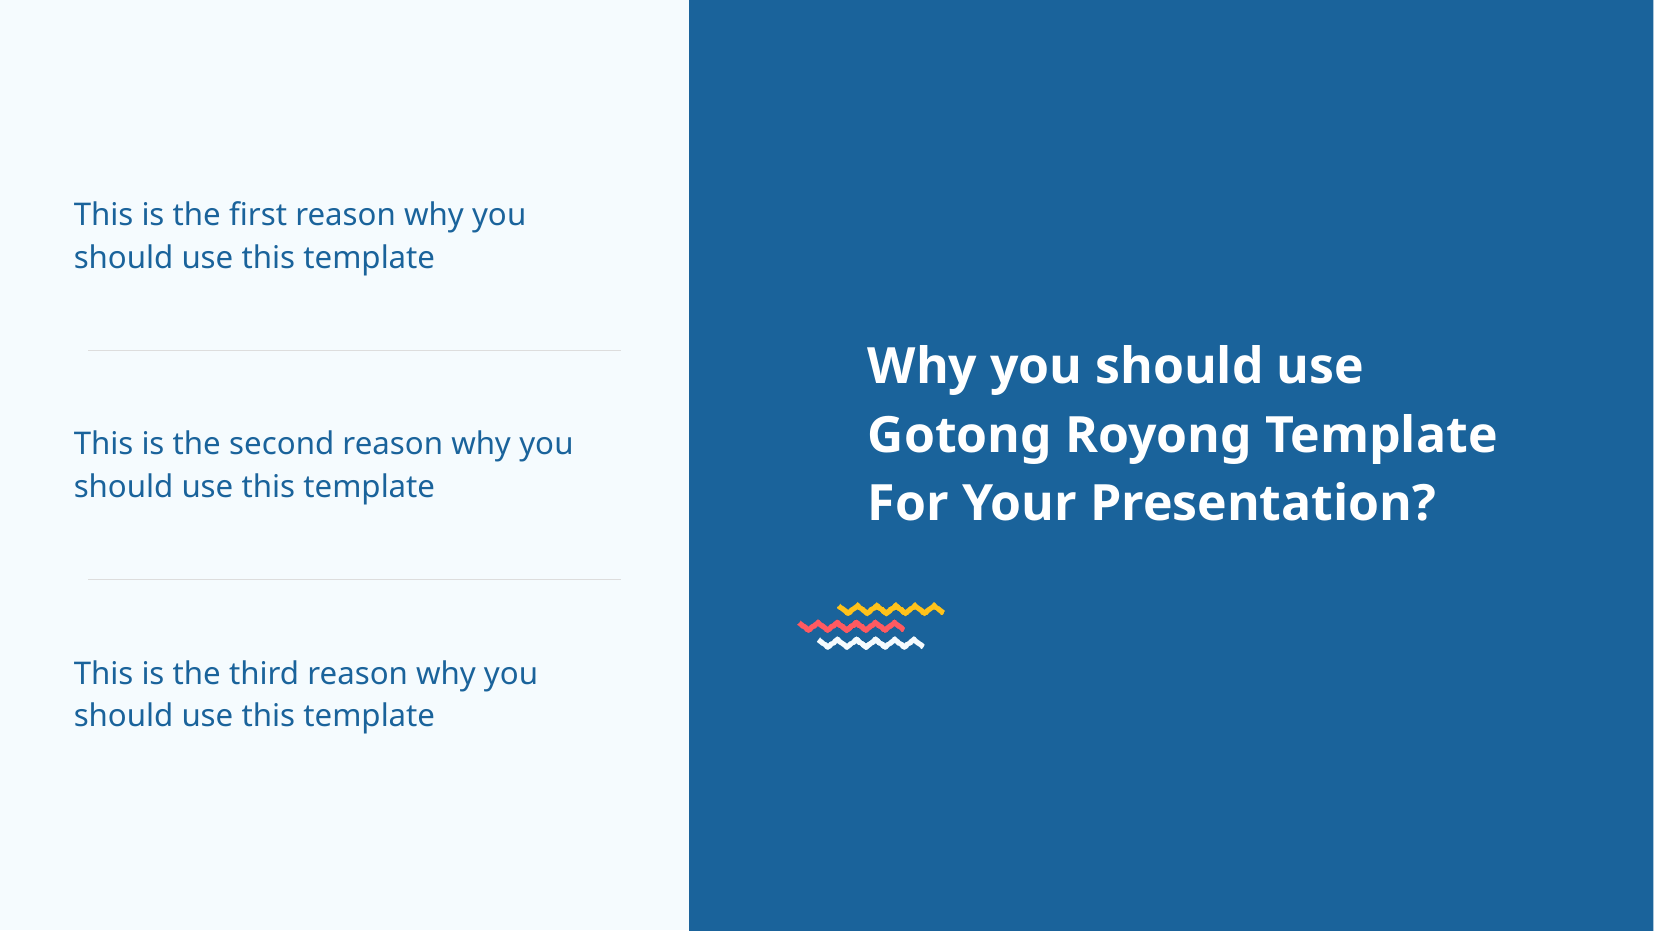

This is the first reason why you should use this template
This is the second reason why you should use this template
This is the third reason why you should use this template
Why you should use
Gotong Royong Template
For Your Presentation?